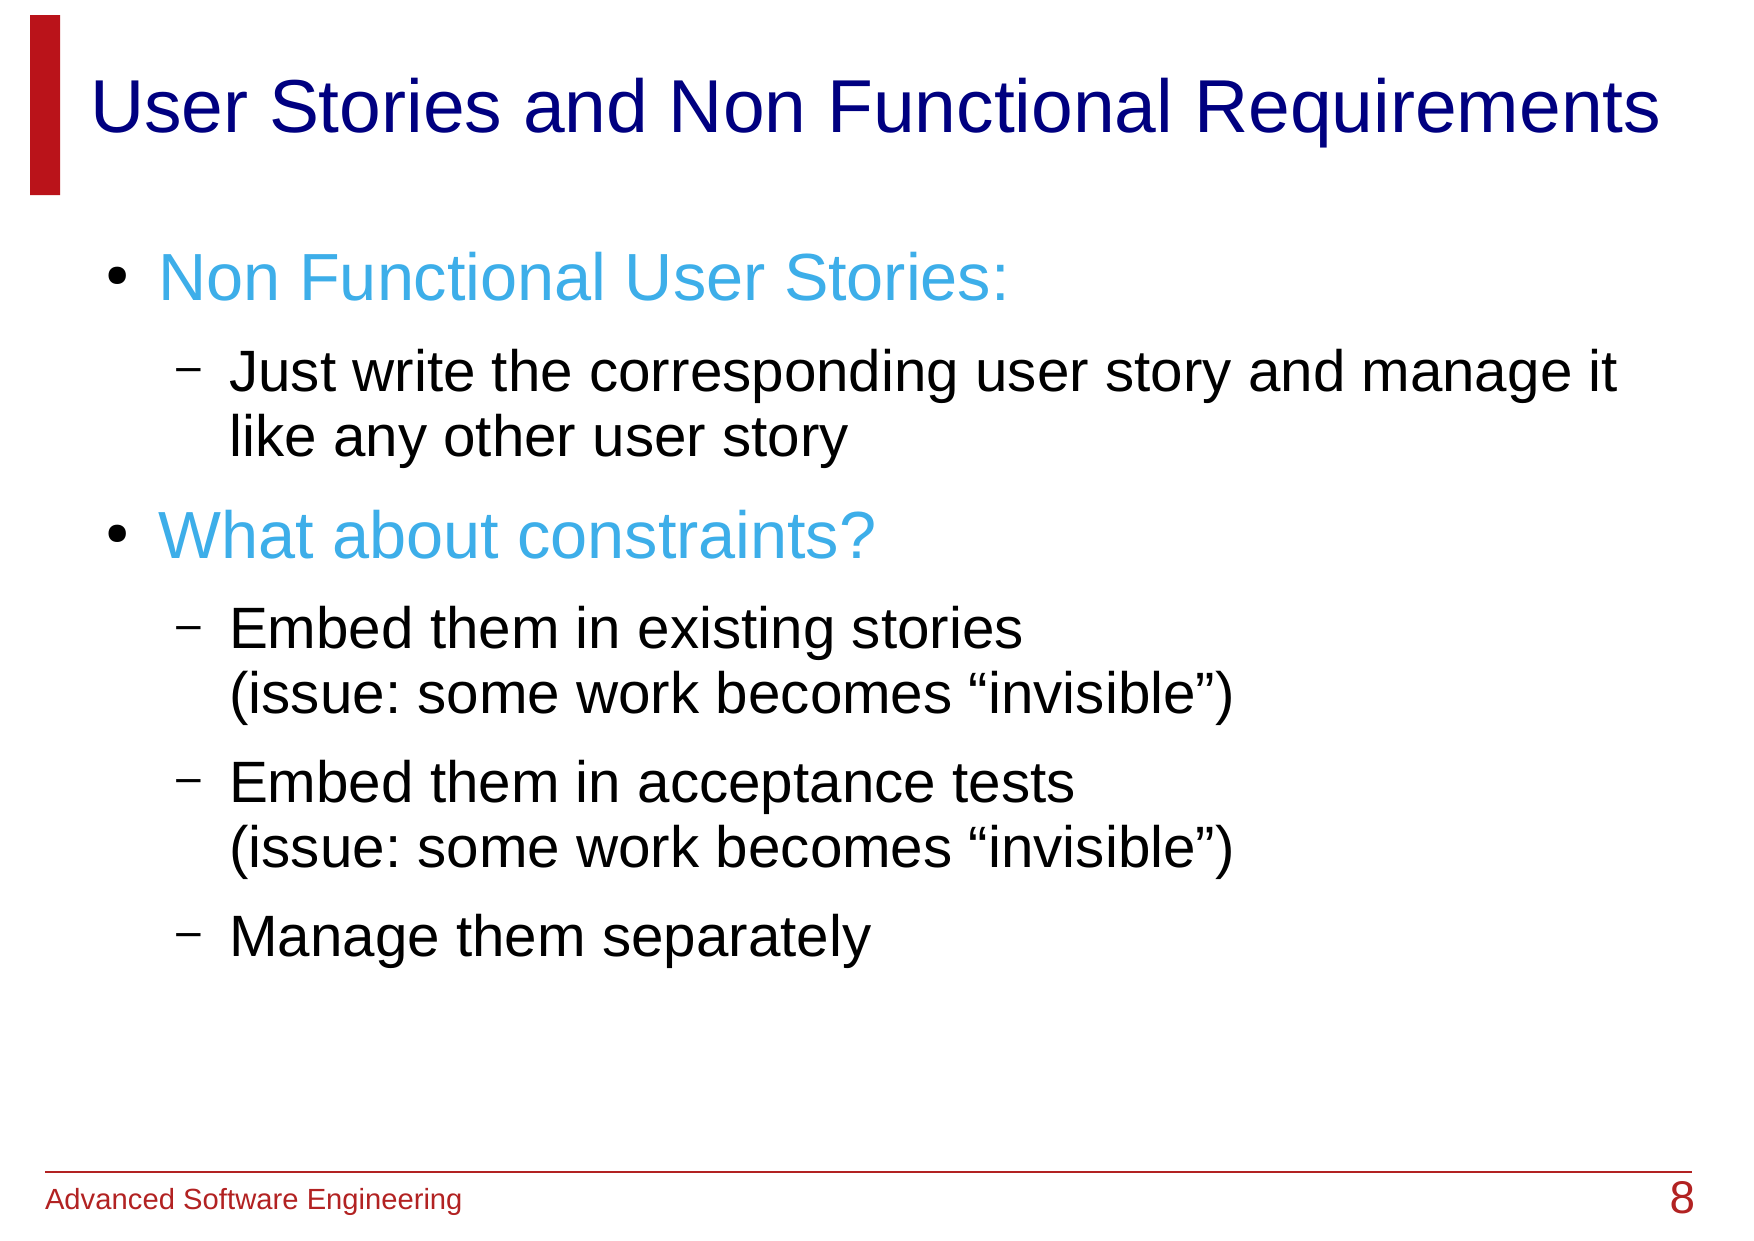

# User Stories and Non Functional Requirements
Non Functional User Stories:
Just write the corresponding user story and manage it like any other user story
What about constraints?
Embed them in existing stories
(issue: some work becomes “invisible”)
Embed them in acceptance tests
(issue: some work becomes “invisible”)
Manage them separately
8
Advanced Software Engineering